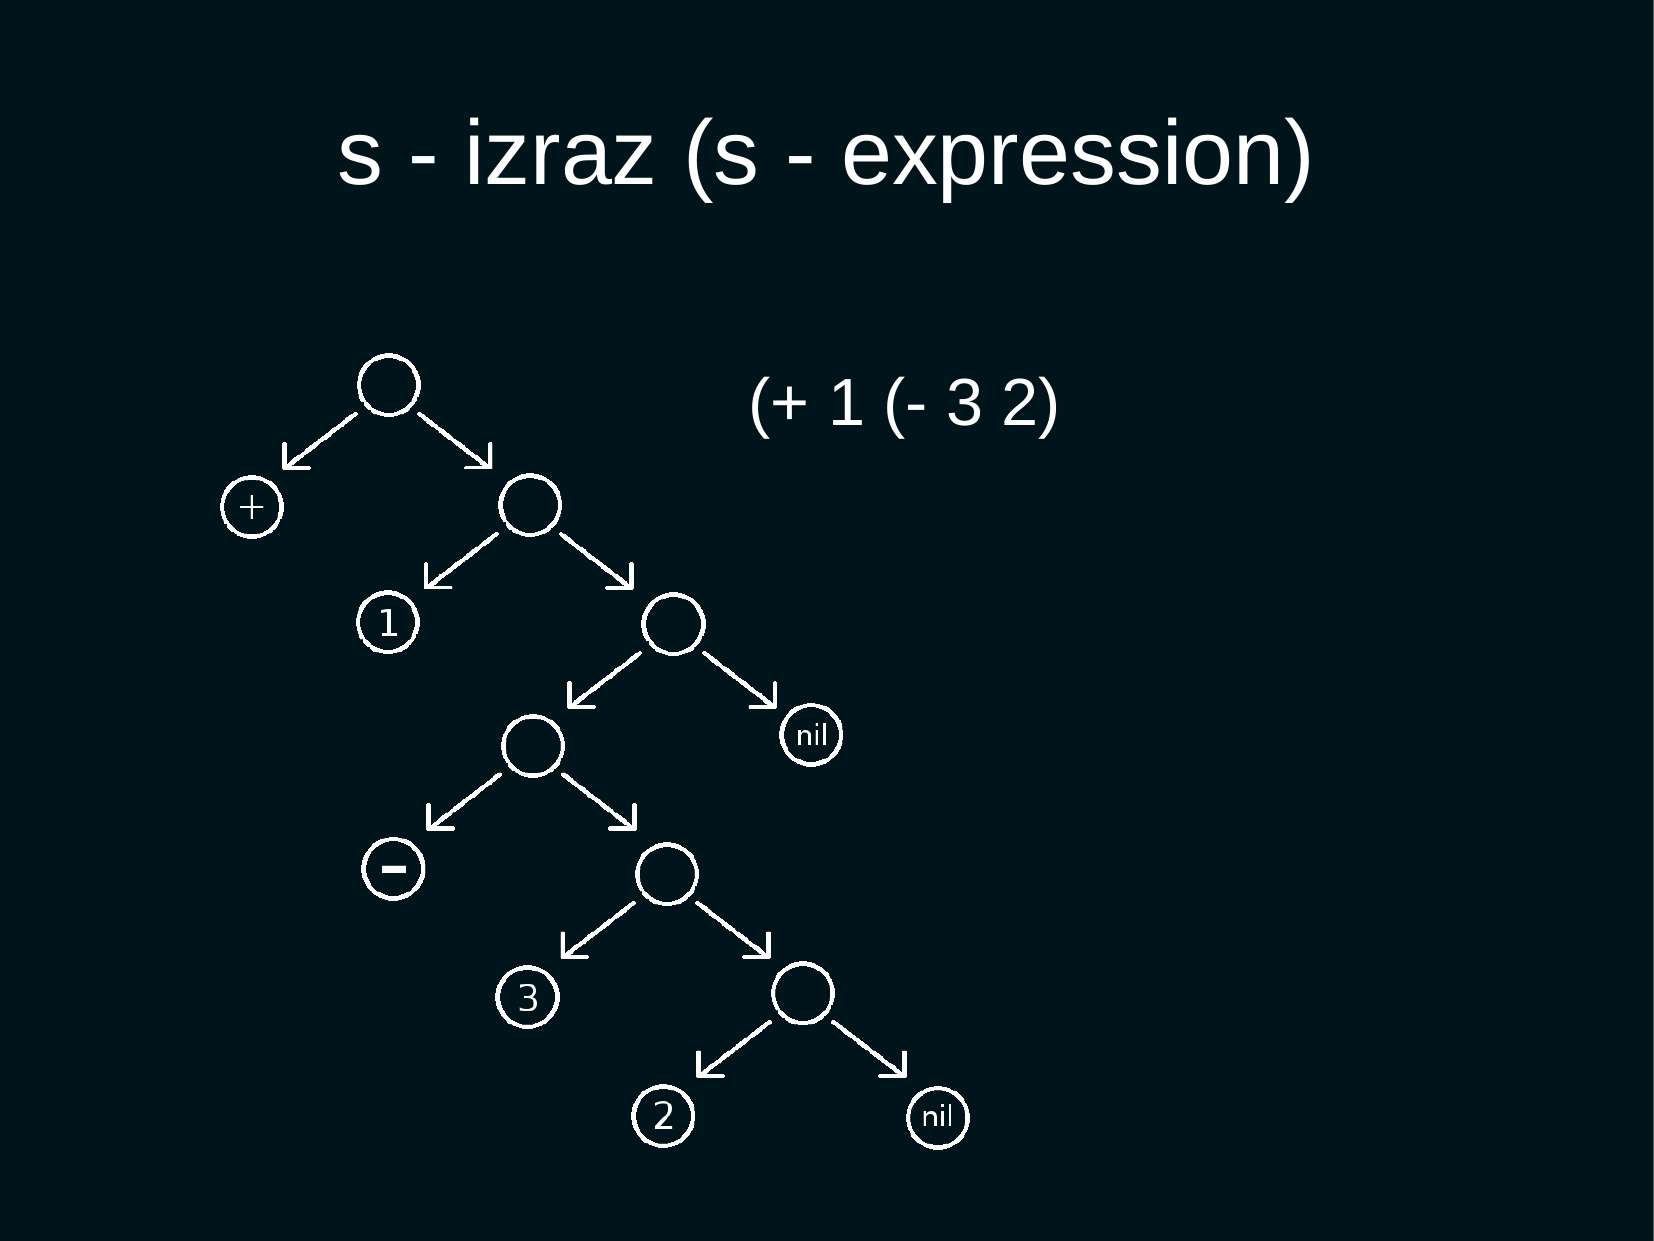

# s - izraz (s - expression)
 (+ 1 (- 3 2)